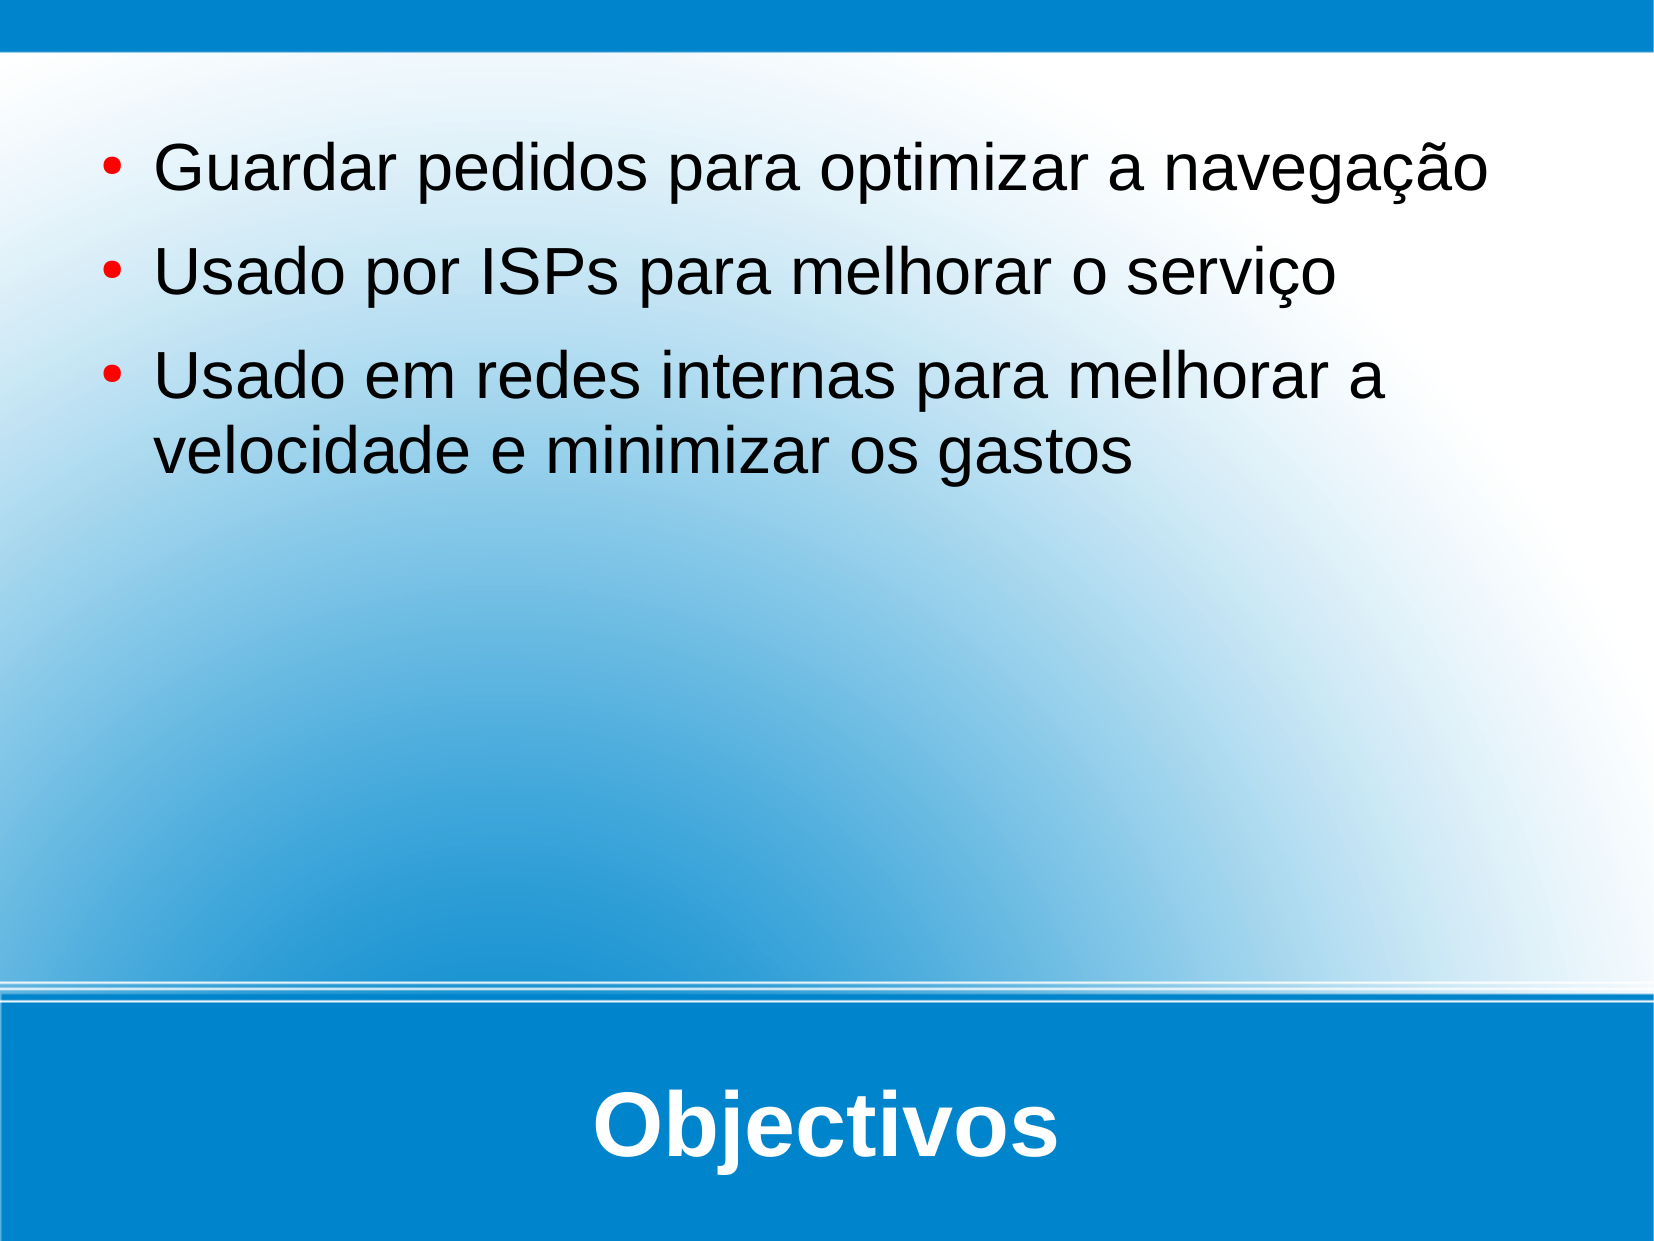

Guardar pedidos para optimizar a navegação
Usado por ISPs para melhorar o serviço
Usado em redes internas para melhorar a velocidade e minimizar os gastos
# Objectivos